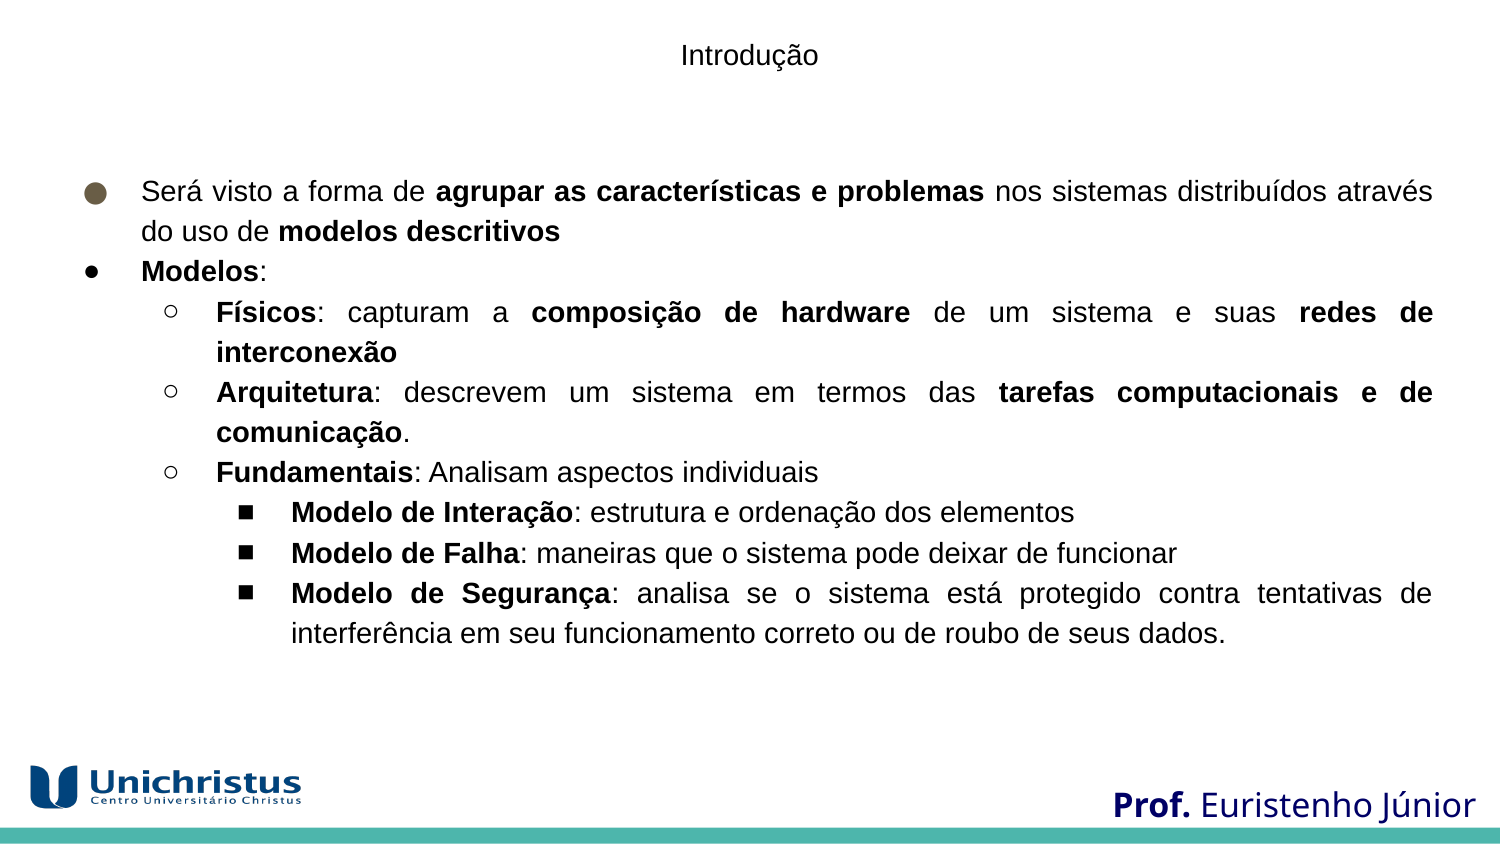

# Introdução
Será visto a forma de agrupar as características e problemas nos sistemas distribuídos através do uso de modelos descritivos
Modelos:
Físicos: capturam a composição de hardware de um sistema e suas redes de interconexão
Arquitetura: descrevem um sistema em termos das tarefas computacionais e de comunicação.
Fundamentais: Analisam aspectos individuais
Modelo de Interação: estrutura e ordenação dos elementos
Modelo de Falha: maneiras que o sistema pode deixar de funcionar
Modelo de Segurança: analisa se o sistema está protegido contra tentativas de interferência em seu funcionamento correto ou de roubo de seus dados.
Prof. Euristenho Júnior